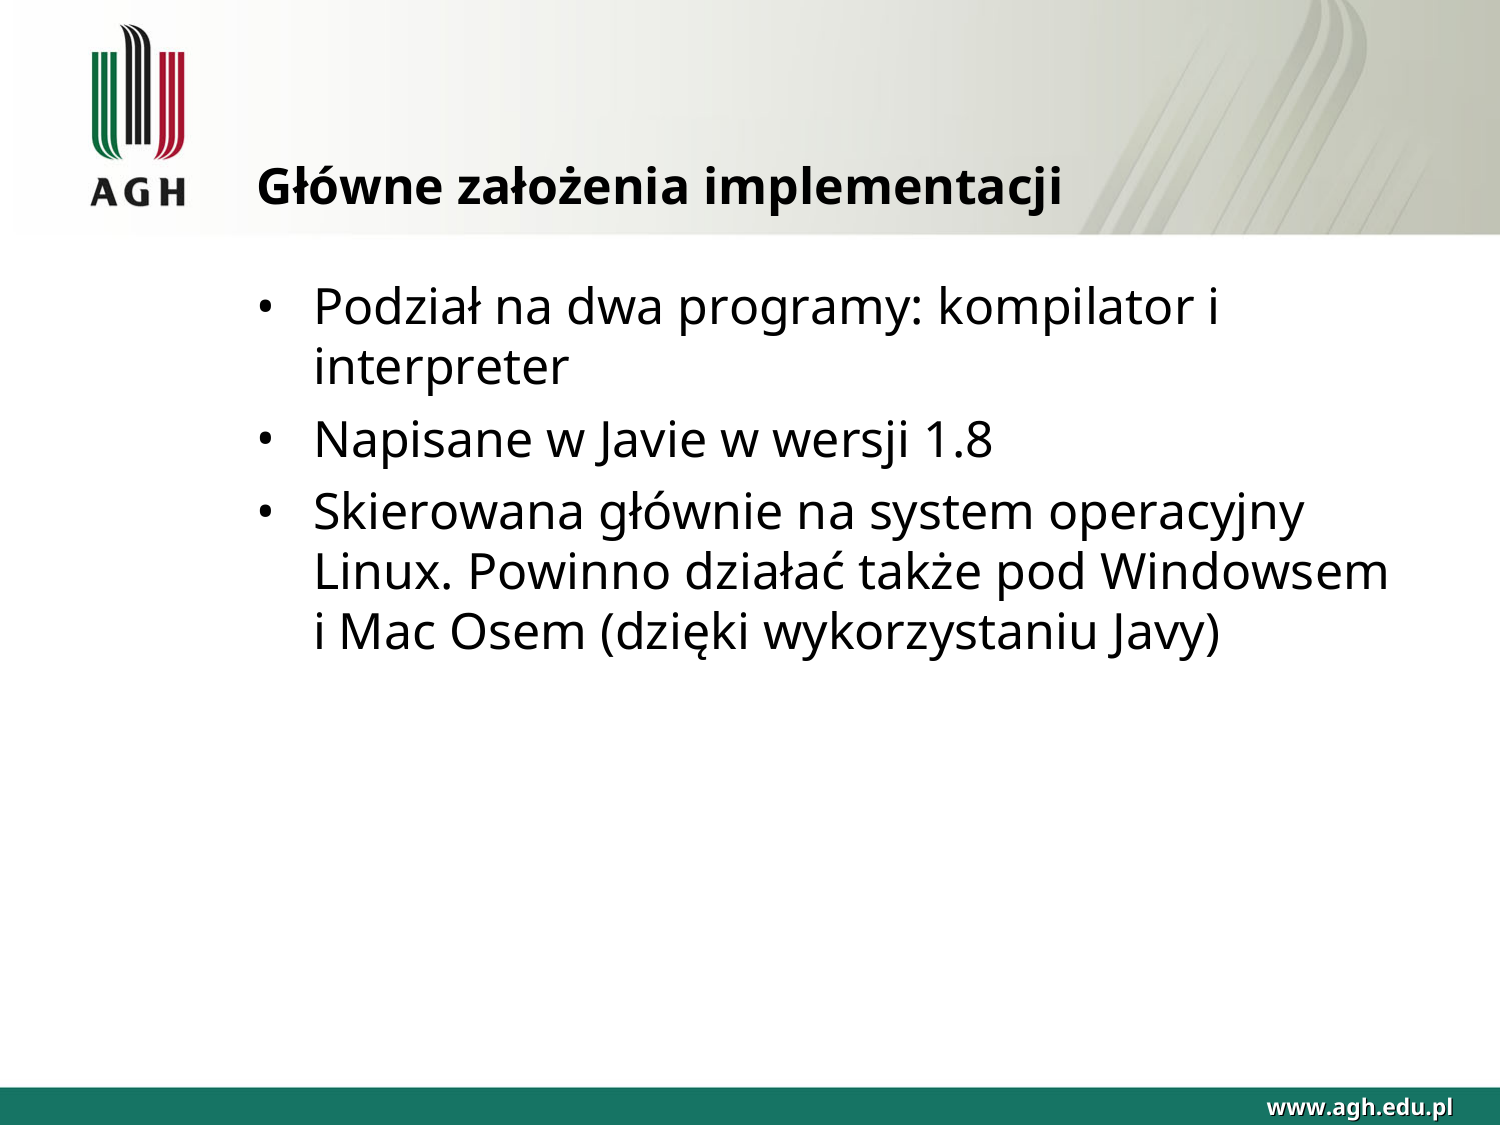

# Główne założenia implementacji
Podział na dwa programy: kompilator i interpreter
Napisane w Javie w wersji 1.8
Skierowana głównie na system operacyjny Linux. Powinno działać także pod Windowsem i Mac Osem (dzięki wykorzystaniu Javy)
www.agh.edu.pl